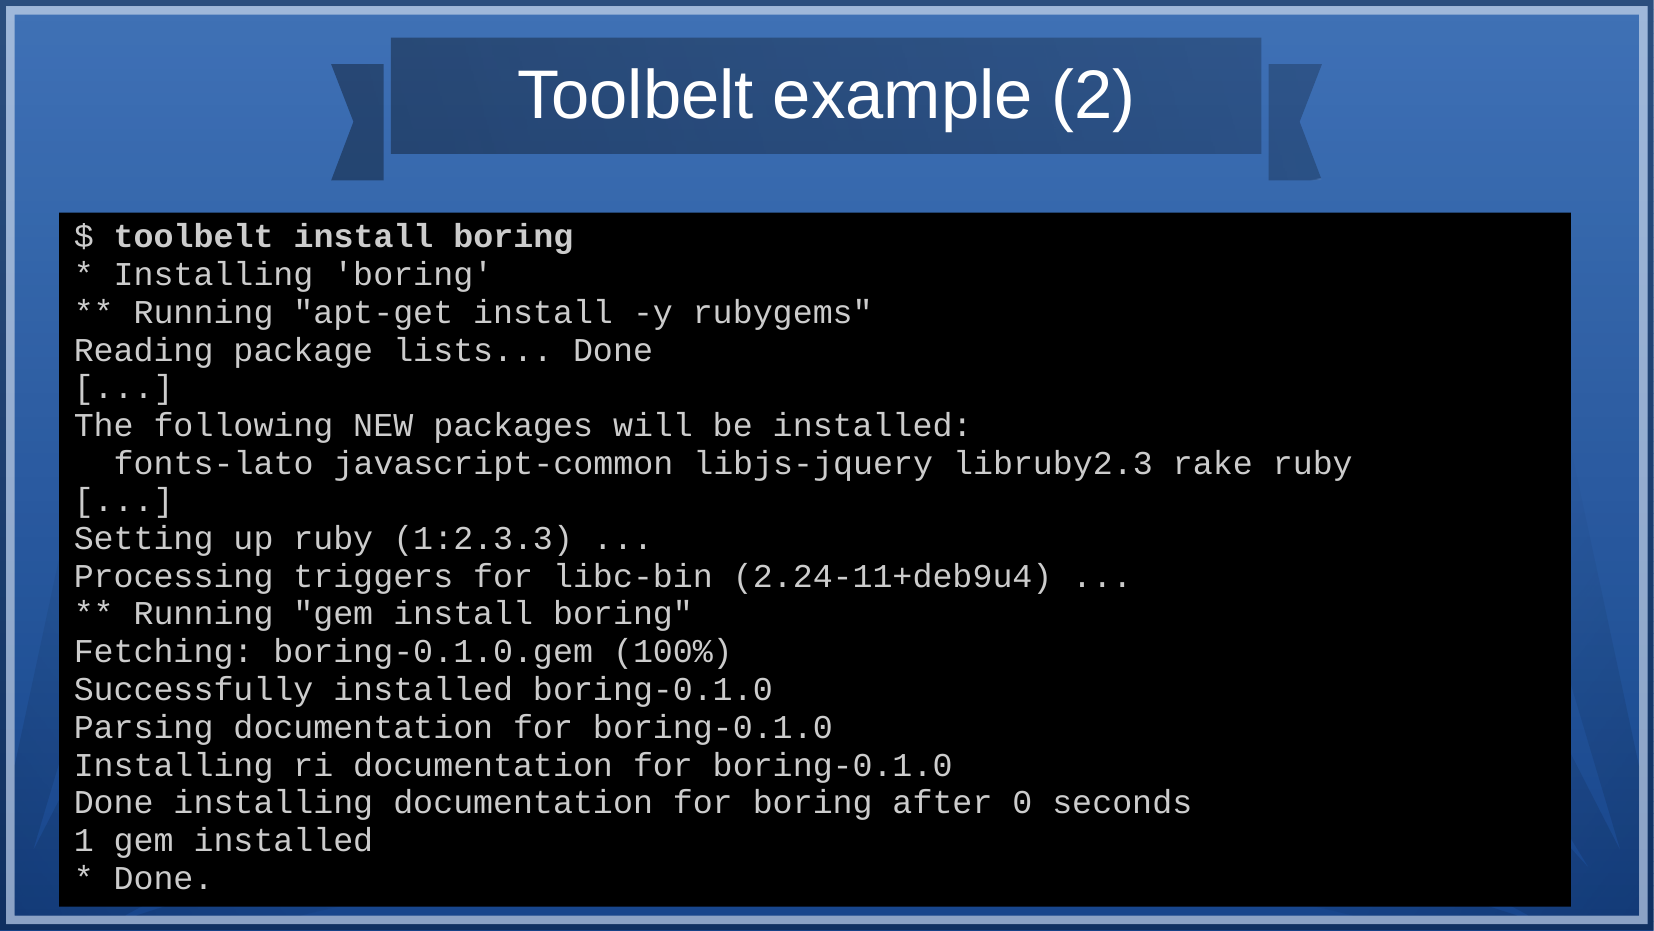

# Toolbelt example (2)
$ toolbelt install boring
* Installing 'boring'
** Running "apt-get install -y rubygems"
Reading package lists... Done
[...]
The following NEW packages will be installed:
 fonts-lato javascript-common libjs-jquery libruby2.3 rake ruby
[...]
Setting up ruby (1:2.3.3) ...
Processing triggers for libc-bin (2.24-11+deb9u4) ...
** Running "gem install boring"
Fetching: boring-0.1.0.gem (100%)
Successfully installed boring-0.1.0
Parsing documentation for boring-0.1.0
Installing ri documentation for boring-0.1.0
Done installing documentation for boring after 0 seconds
1 gem installed
* Done.